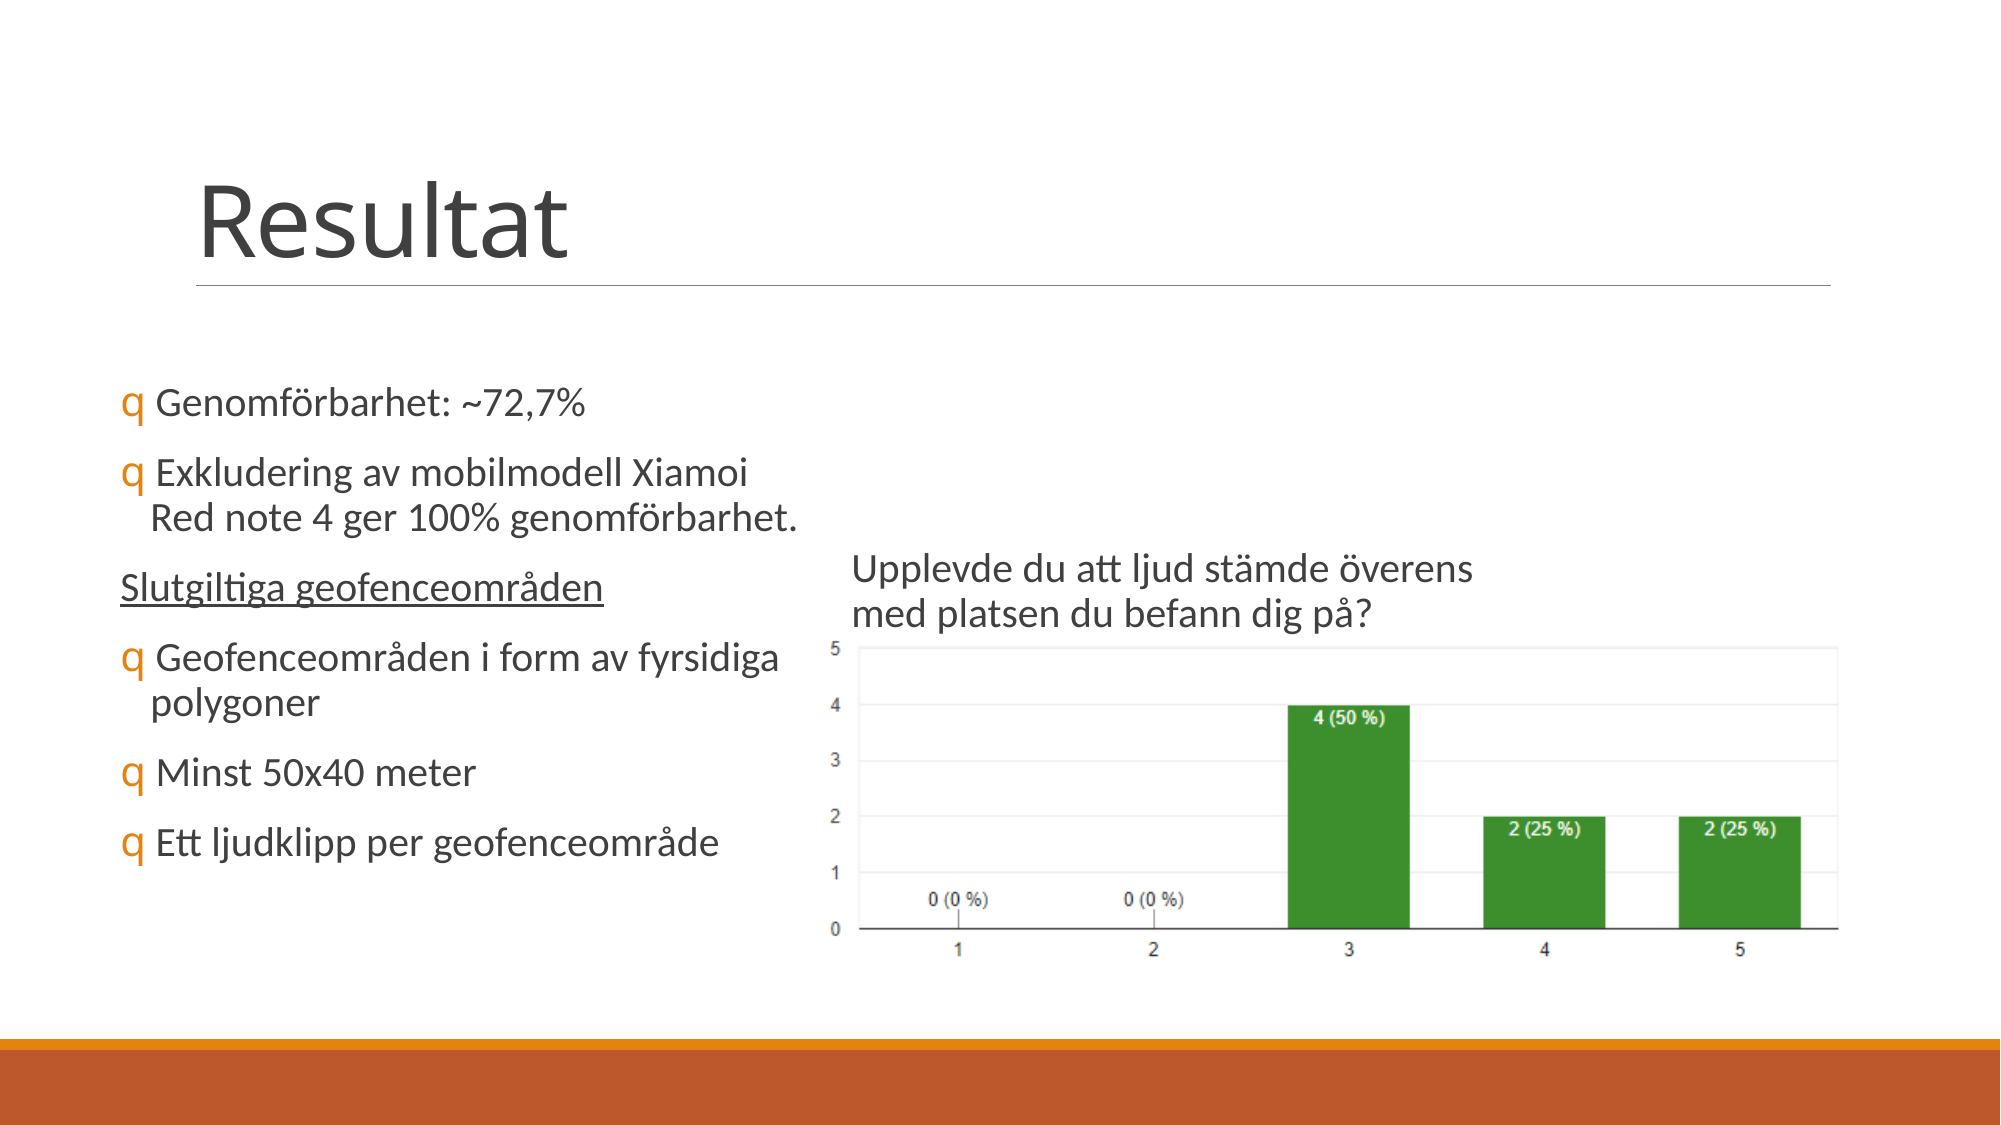

# Resultat
 Genomförbarhet: ~72,7%
 Exkludering av mobilmodell Xiamoi Red note 4 ger 100% genomförbarhet.
Slutgiltiga geofenceområden
 Geofenceområden i form av fyrsidiga polygoner
 Minst 50x40 meter
 Ett ljudklipp per geofenceområde
Upplevde du att ljud stämde överens med platsen du befann dig på?